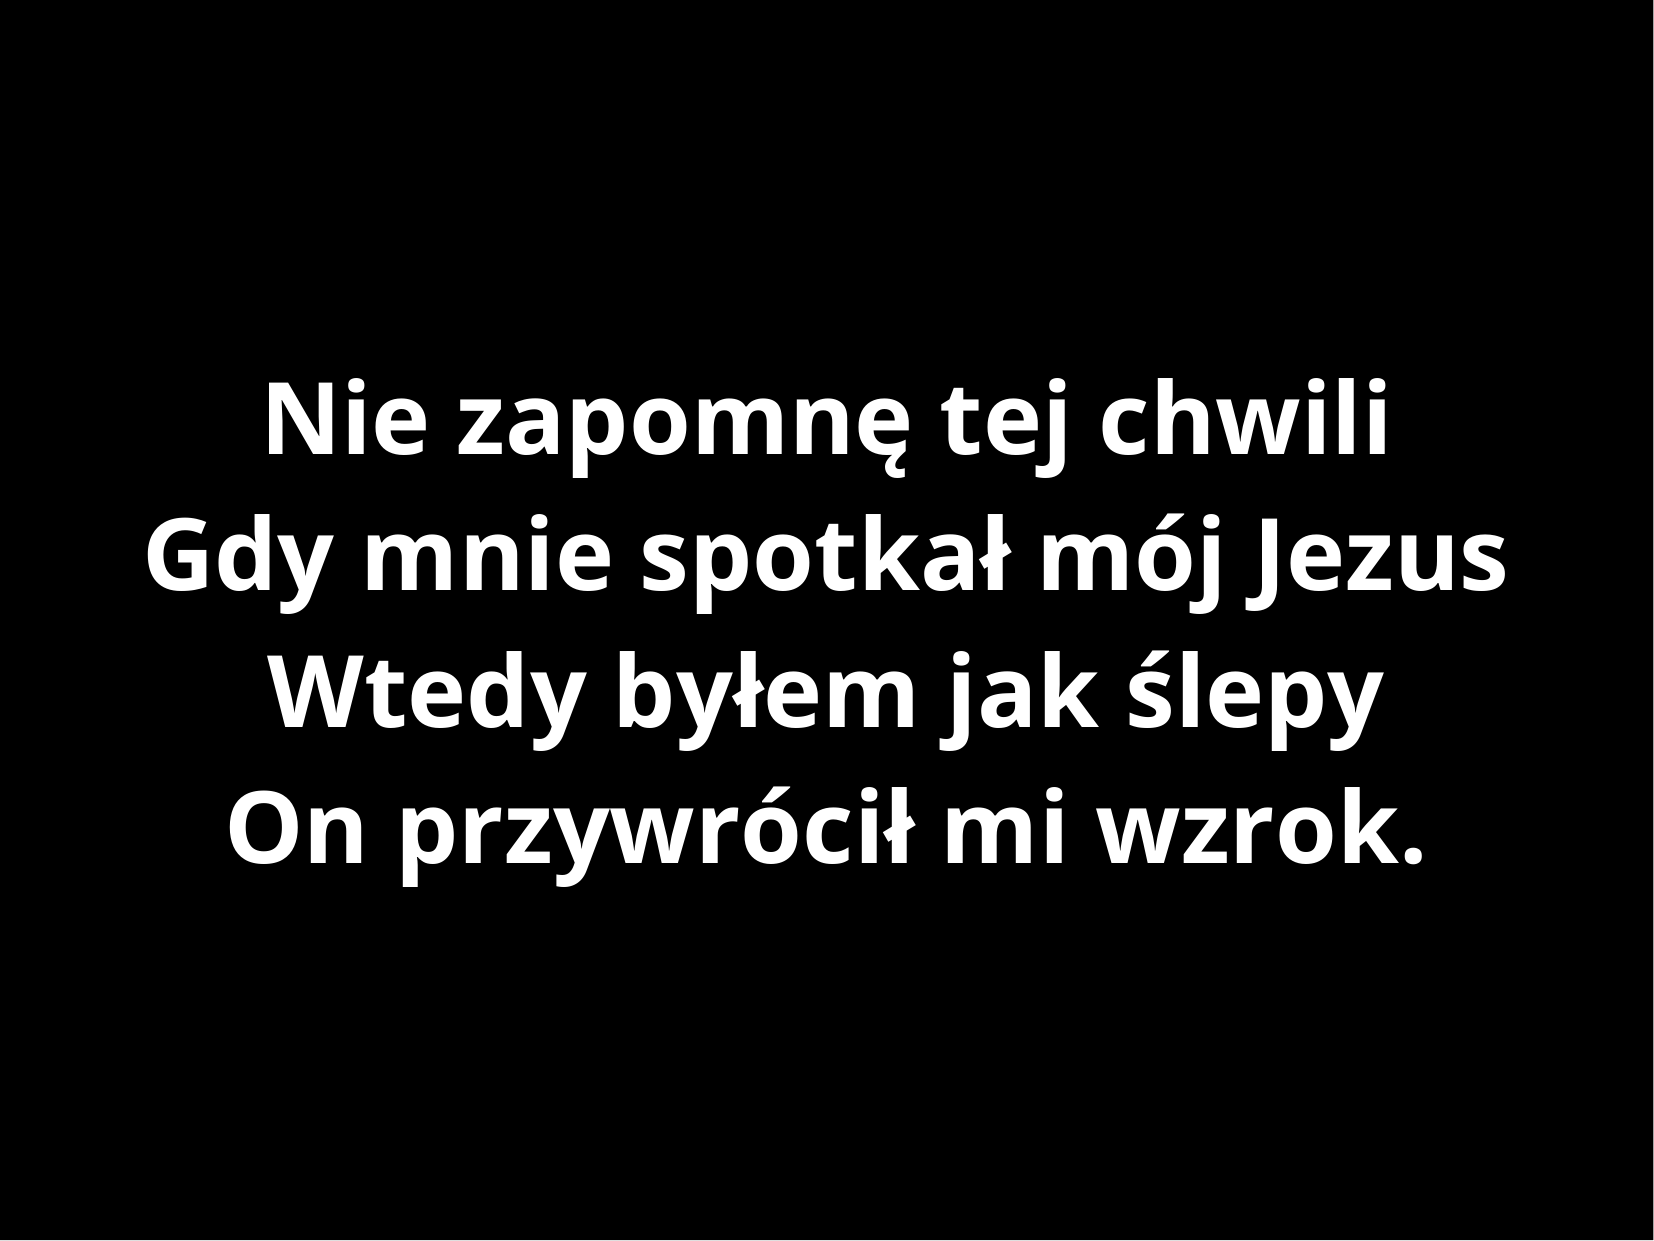

# Nie zapomnę tej chwili Gdy mnie spotkał mój Jezus Wtedy byłem jak ślepy On przywrócił mi wzrok.